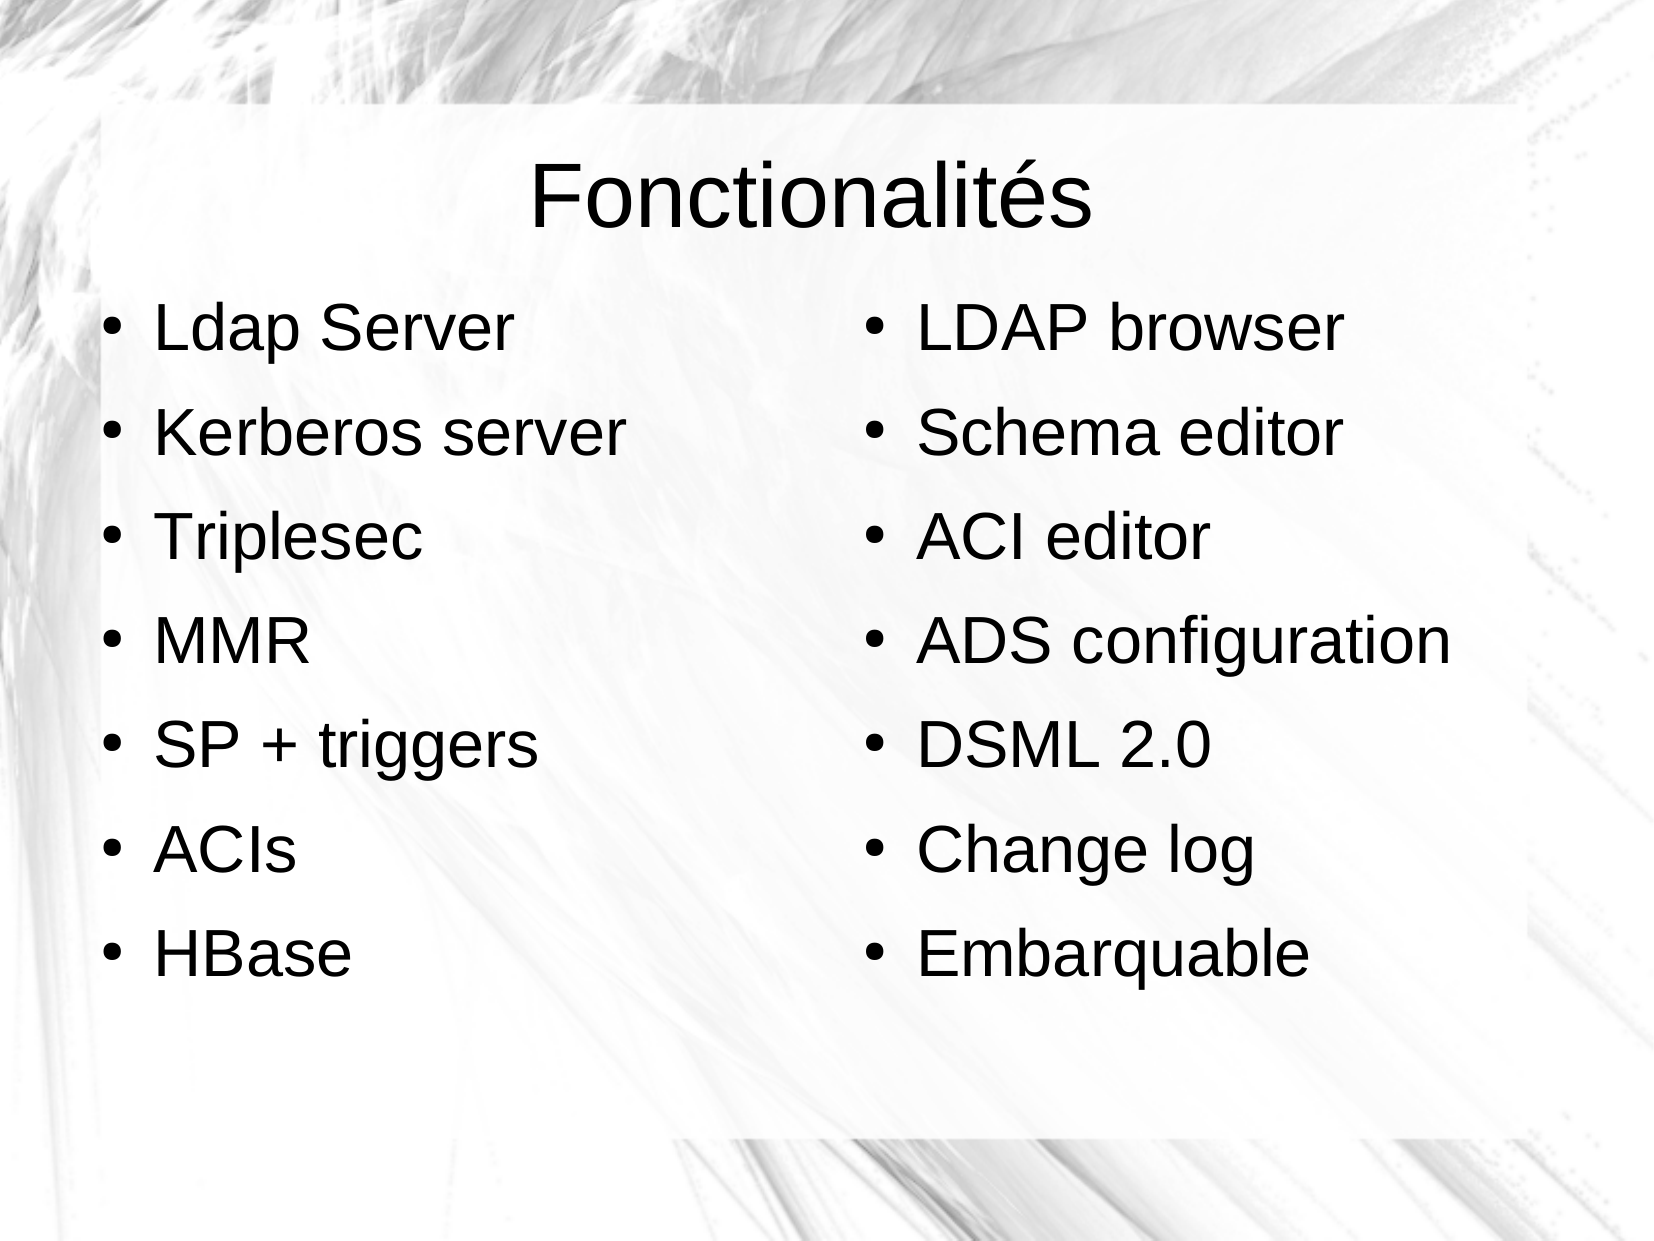

# Fonctionalités
Ldap Server
Kerberos server
Triplesec
MMR
SP + triggers
ACIs
HBase
LDAP browser
Schema editor
ACI editor
ADS configuration
DSML 2.0
Change log
Embarquable